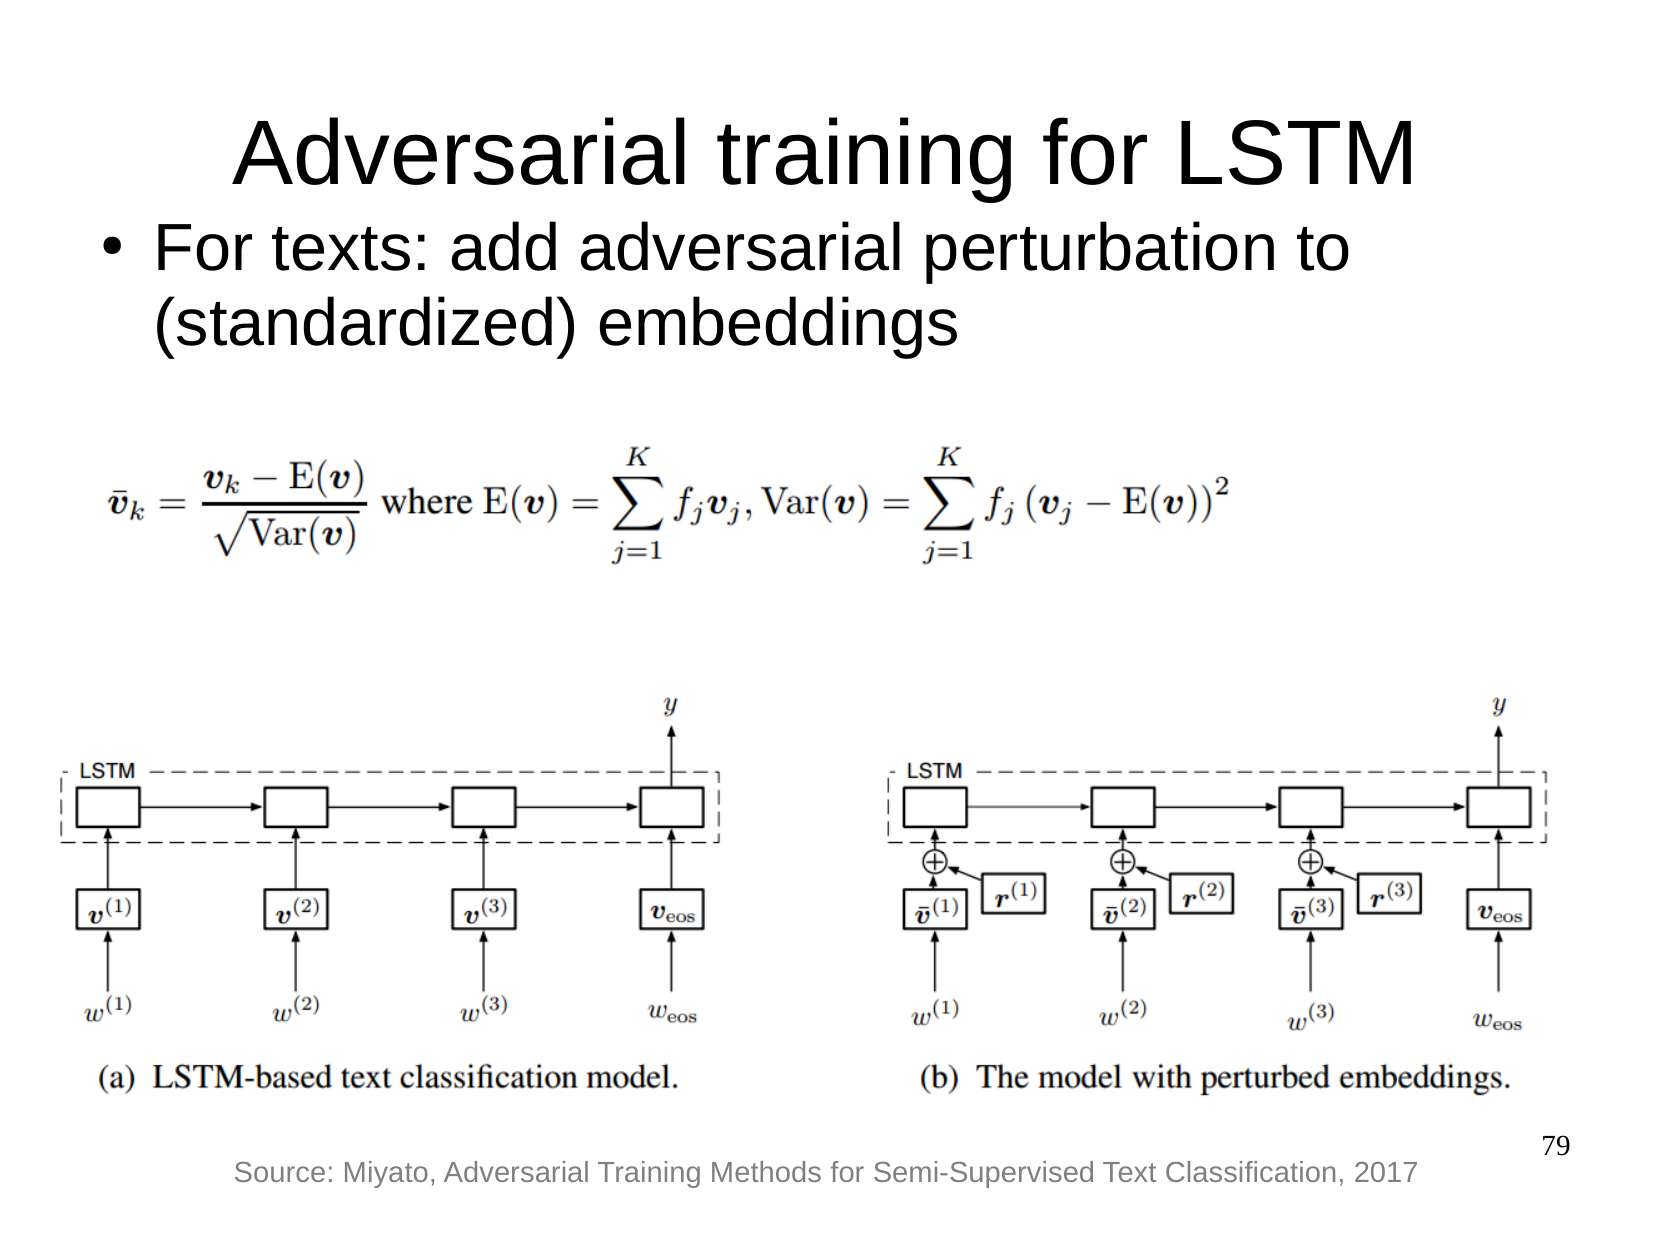

# Adversarial training for LSTM
For texts: add adversarial perturbation to (standardized) embeddings
79
Source: Miyato, Adversarial Training Methods for Semi-Supervised Text Classification, 2017